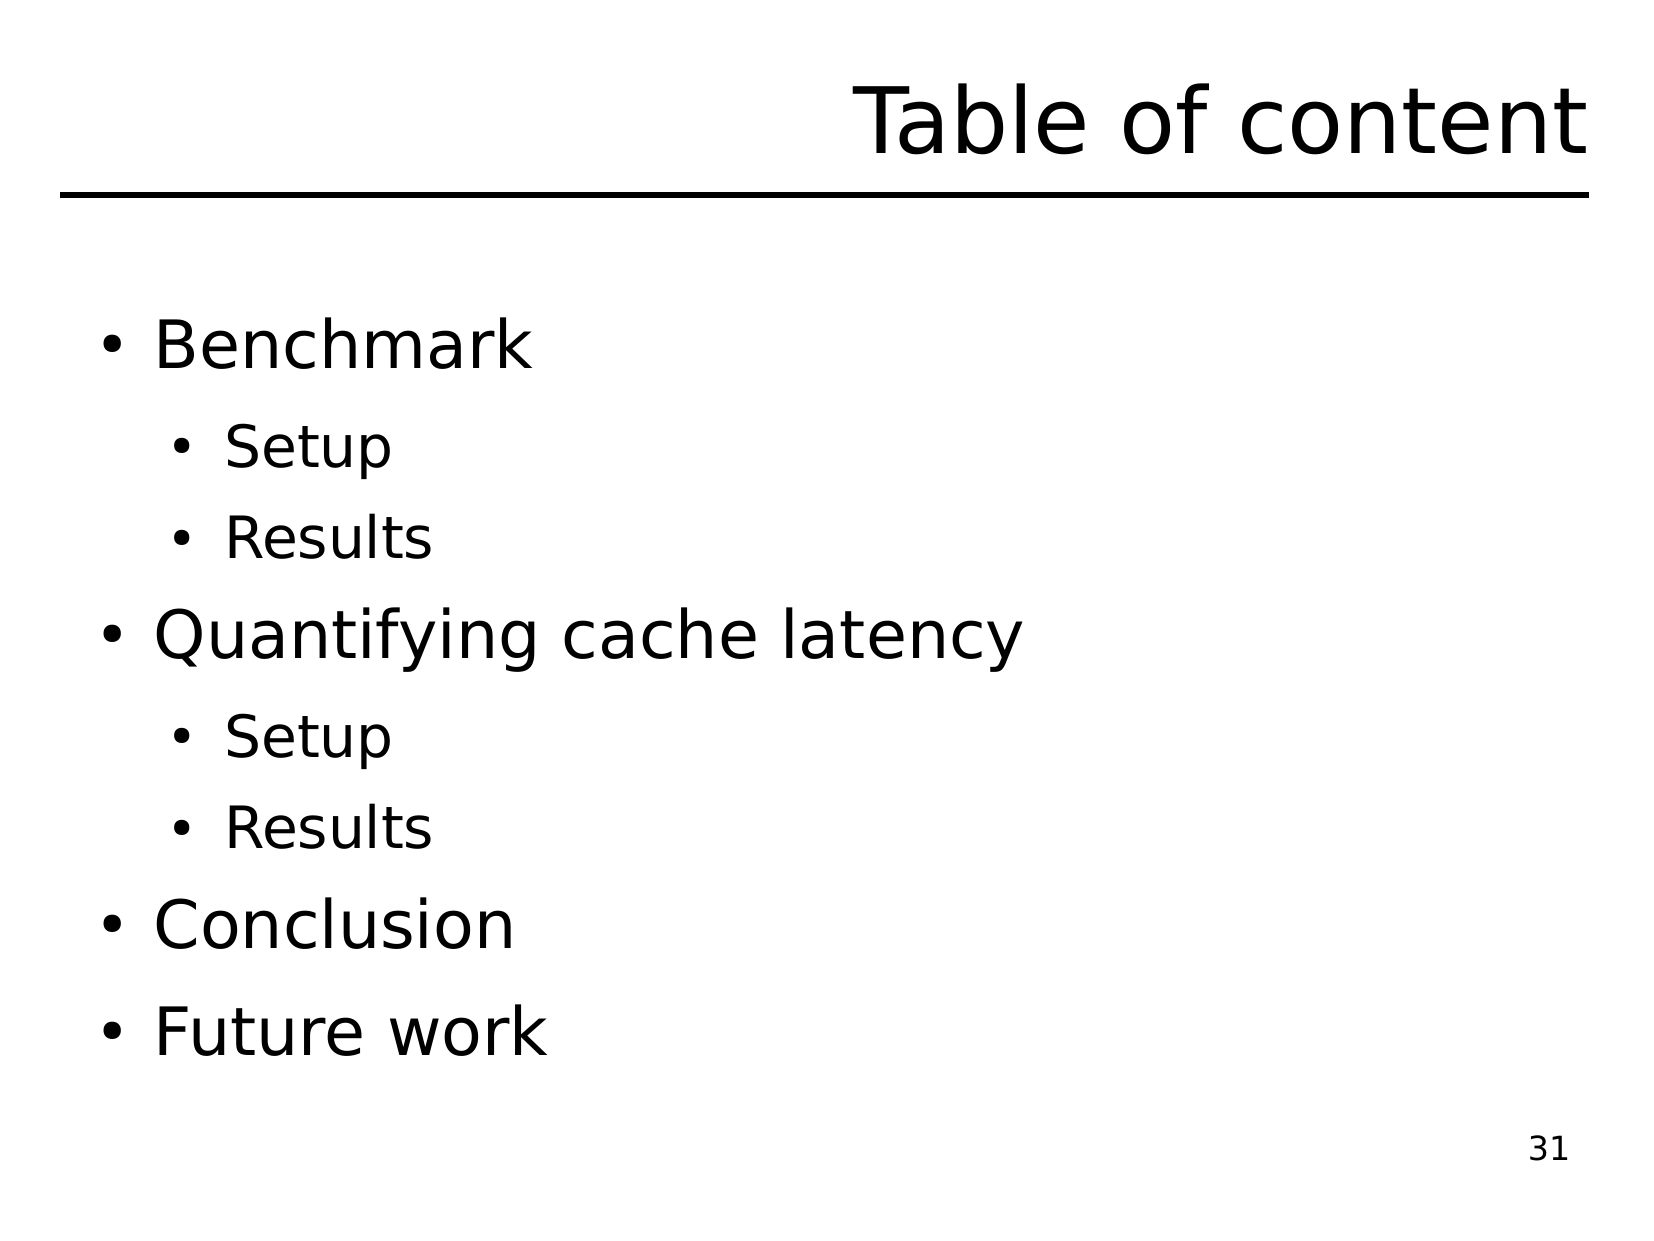

# Table of content
Benchmark
Setup
Results
Quantifying cache latency
Setup
Results
Conclusion
Future work
31